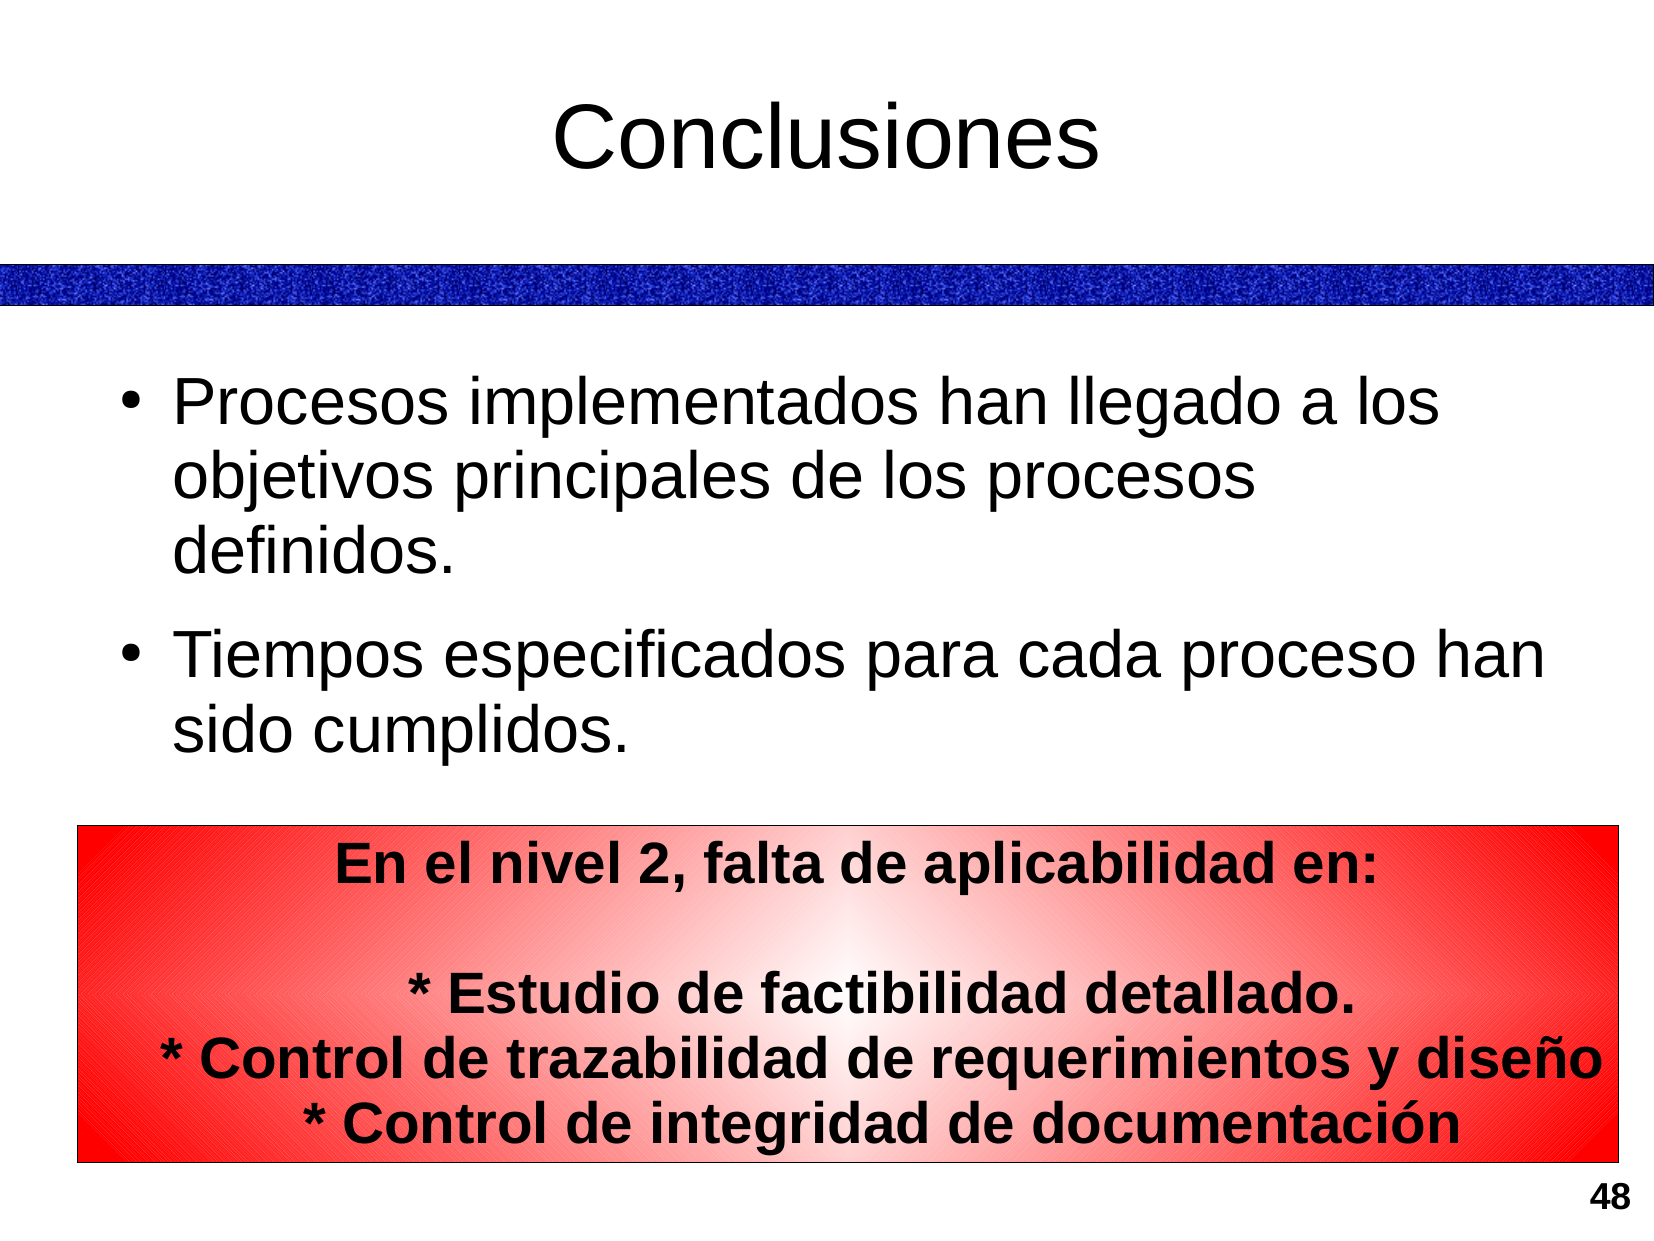

# Conclusiones
Procesos implementados han llegado a los objetivos principales de los procesos definidos.
Tiempos especificados para cada proceso han sido cumplidos.
En el nivel 2, falta de aplicabilidad en:
* Estudio de factibilidad detallado.
* Control de trazabilidad de requerimientos y diseño
* Control de integridad de documentación